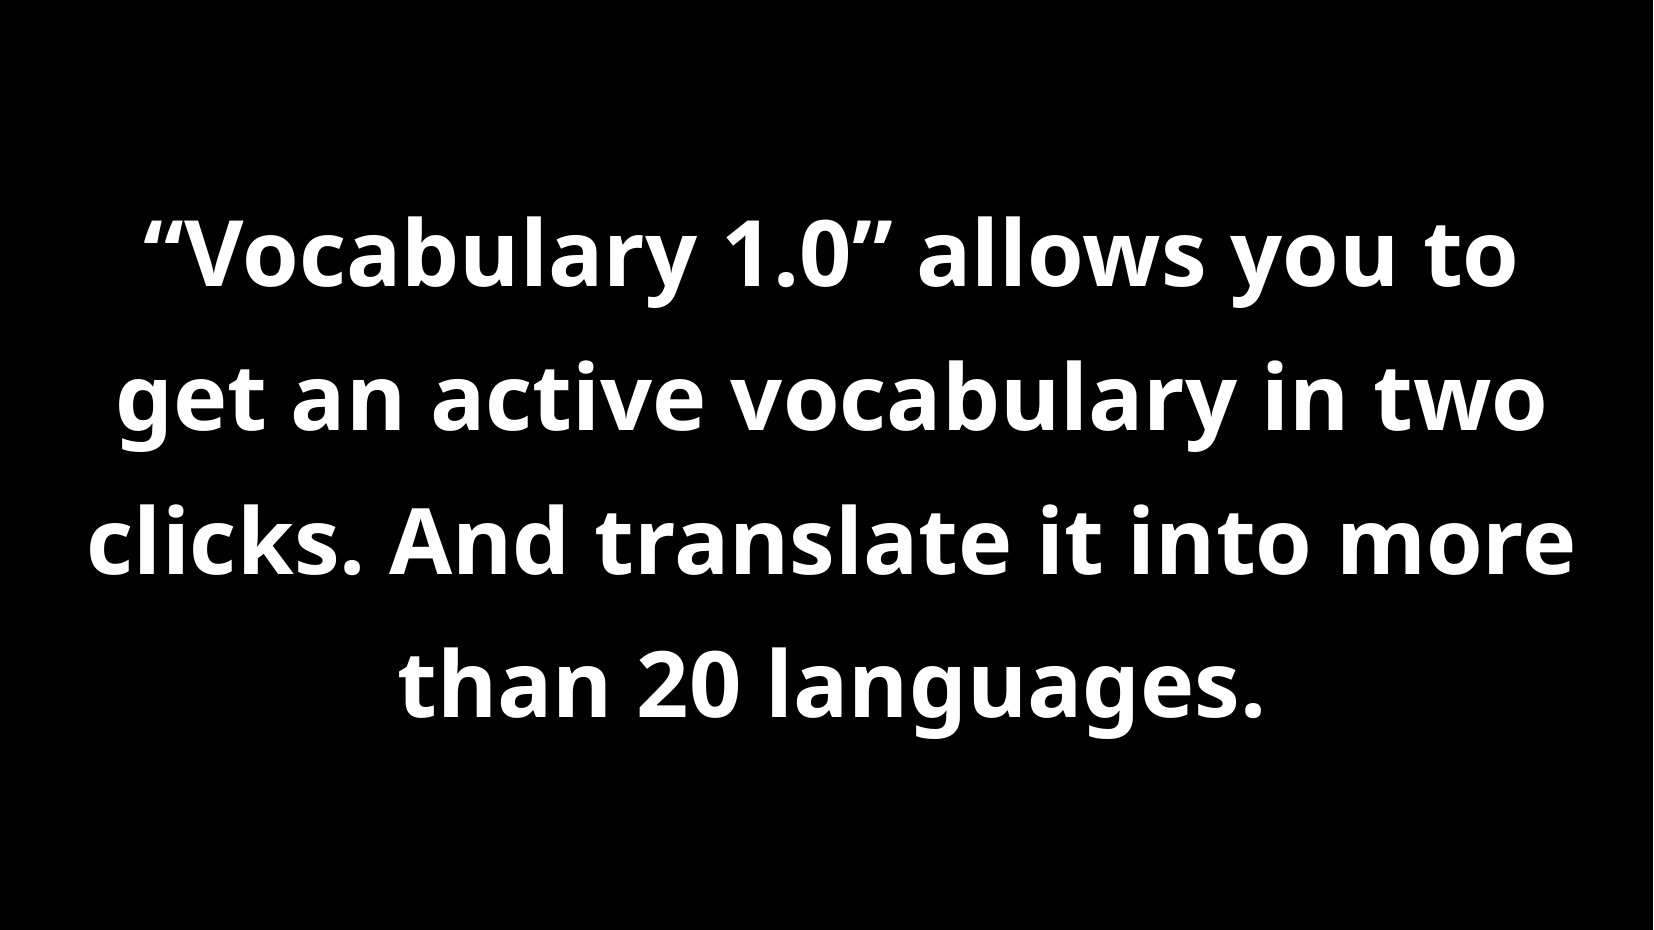

# “Vocabulary 1.0” allows you to get an active vocabulary in two clicks. And translate it into more than 20 languages.